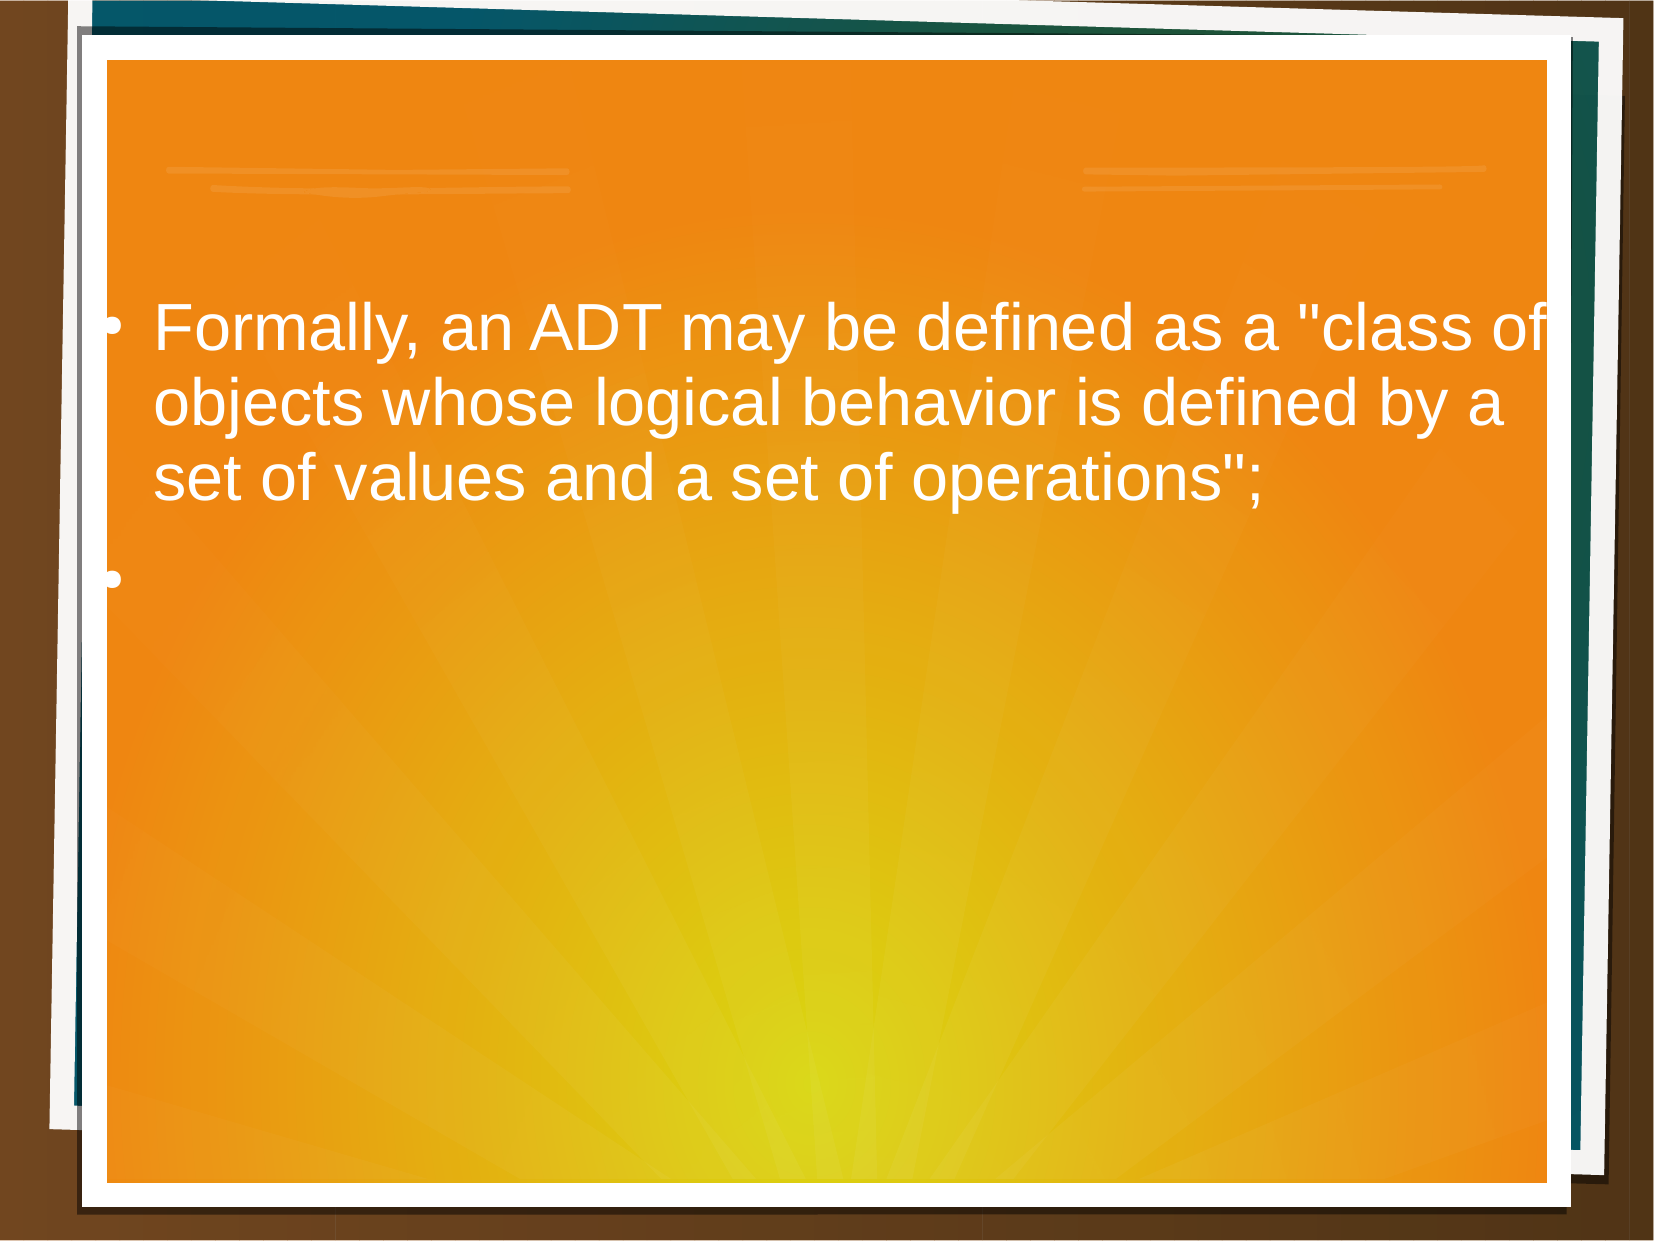

#
Formally, an ADT may be defined as a "class of objects whose logical behavior is defined by a set of values and a set of operations";